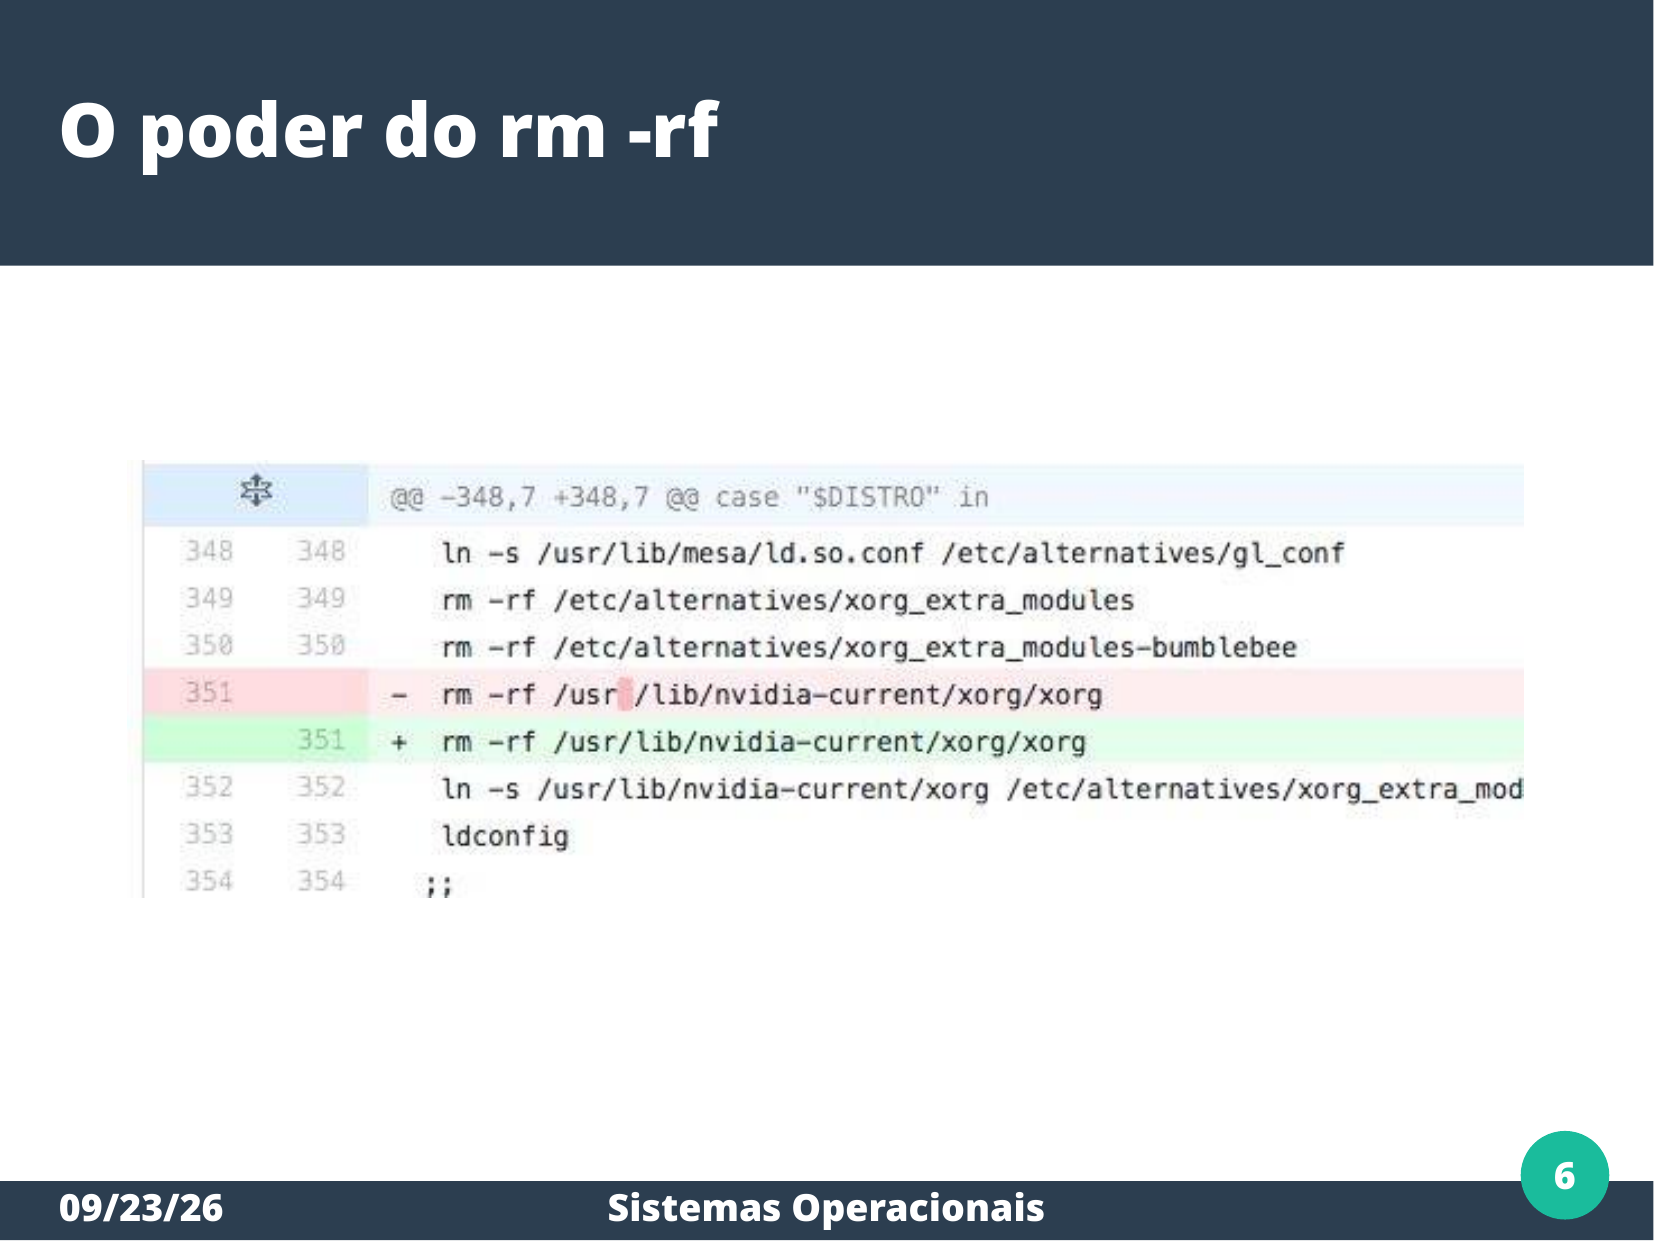

# O poder do rm -rf
6
Sistemas Operacionais